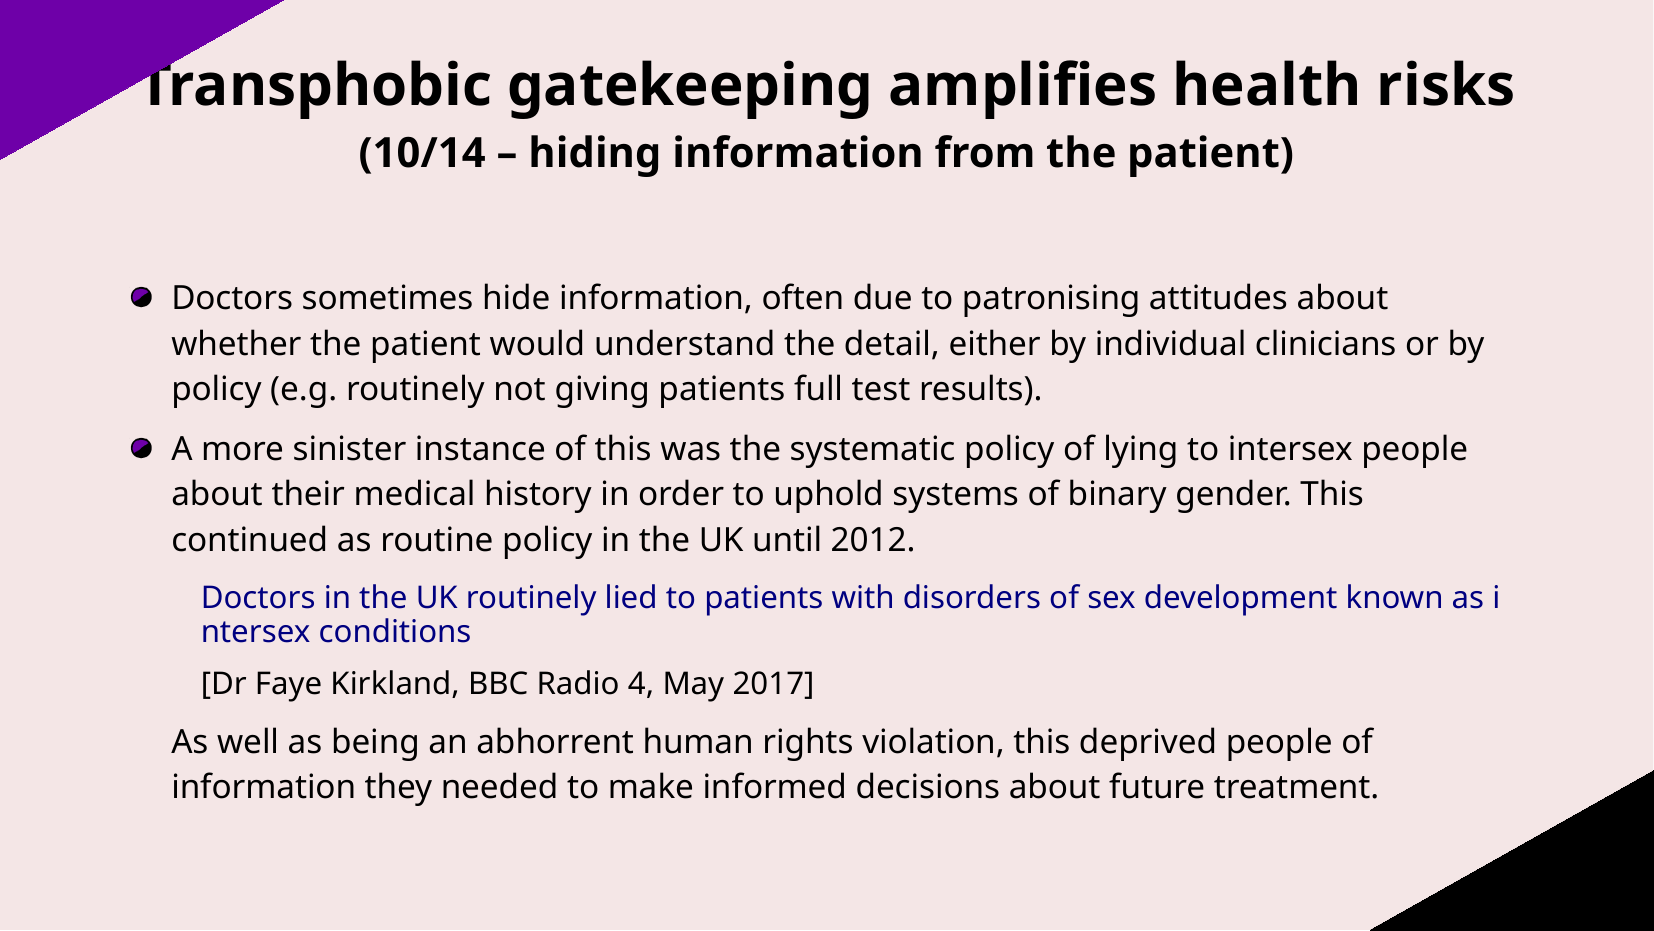

# Transphobic gatekeeping amplifies health risks (10/14 – hiding information from the patient)
Doctors sometimes hide information, often due to patronising attitudes about whether the patient would understand the detail, either by individual clinicians or by policy (e.g. routinely not giving patients full test results).
A more sinister instance of this was the systematic policy of lying to intersex people about their medical history in order to uphold systems of binary gender. This continued as routine policy in the UK until 2012.
Doctors in the UK routinely lied to patients with disorders of sex development known as intersex conditions
[Dr Faye Kirkland, BBC Radio 4, May 2017]
As well as being an abhorrent human rights violation, this deprived people of information they needed to make informed decisions about future treatment.